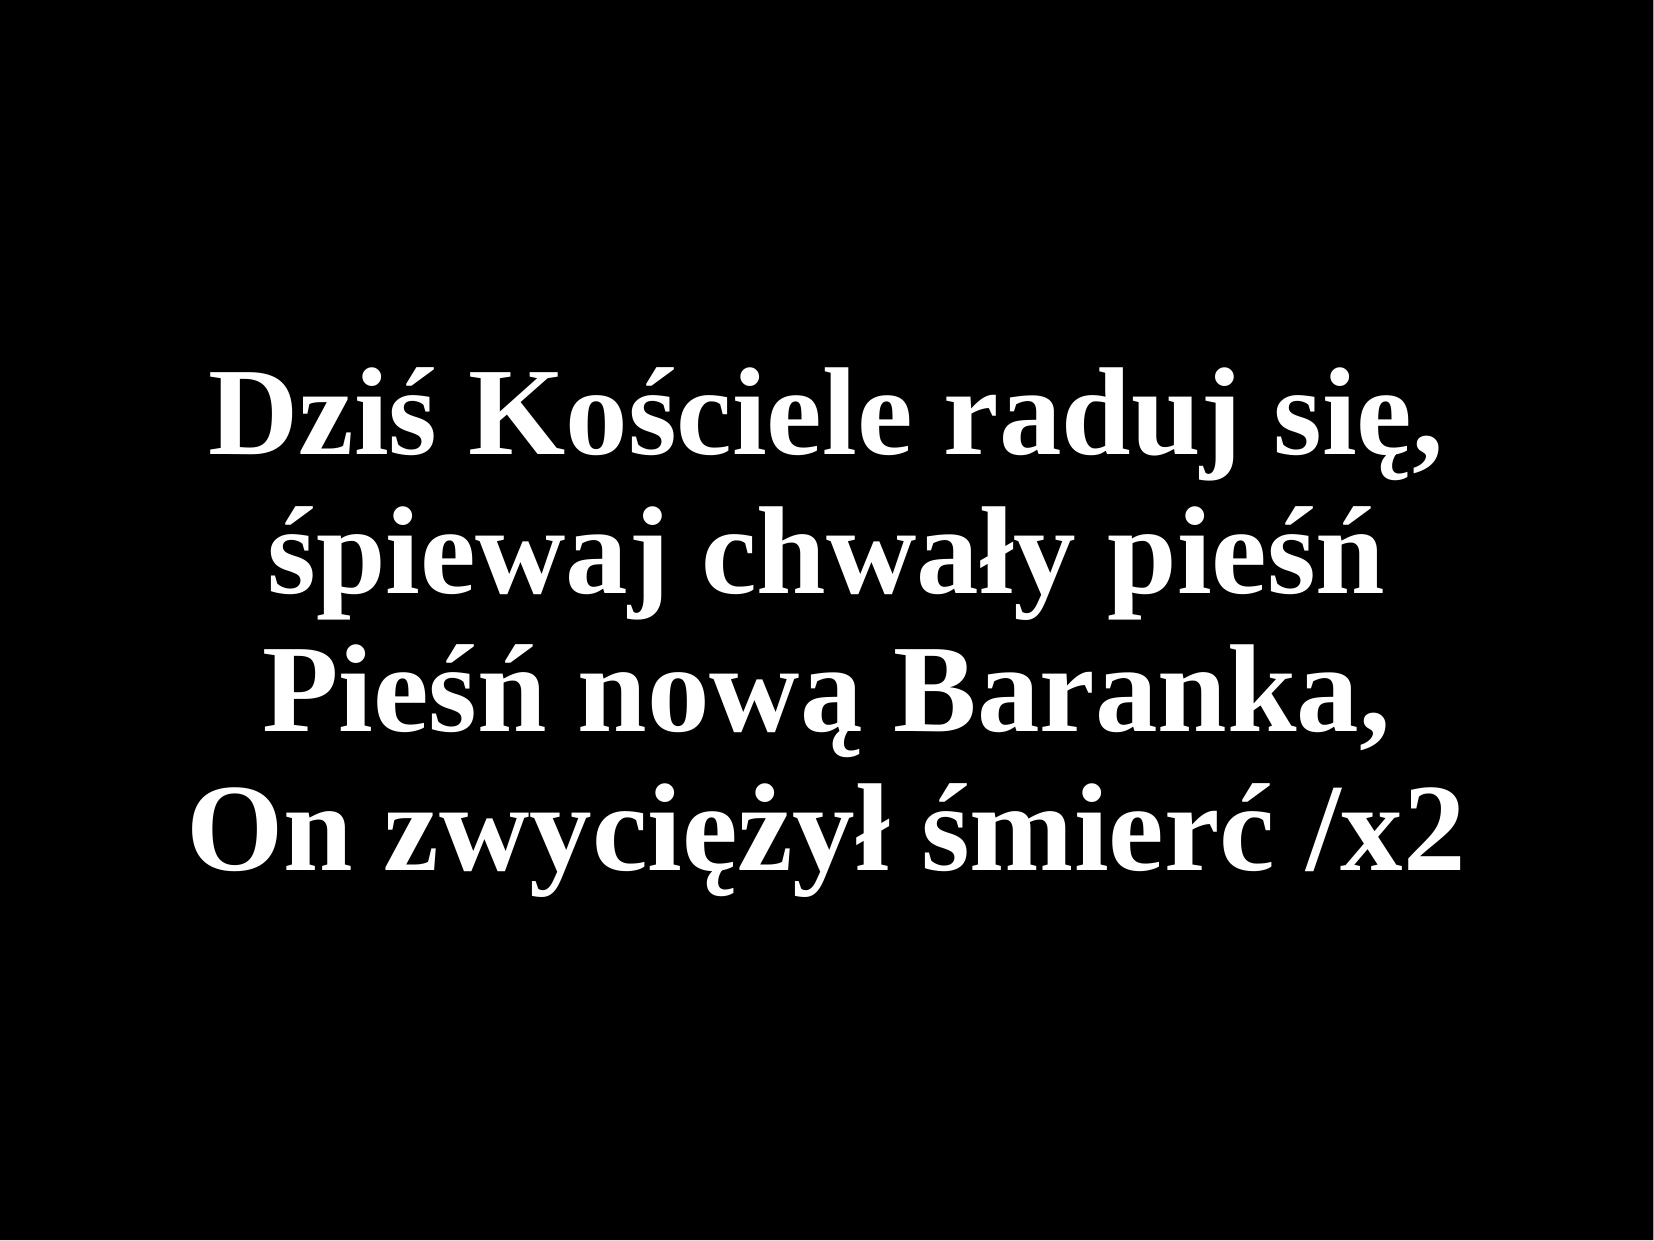

# Dziś Kościele raduj się, śpiewaj chwały pieśń Pieśń nową Baranka, On zwyciężył śmierć /x2